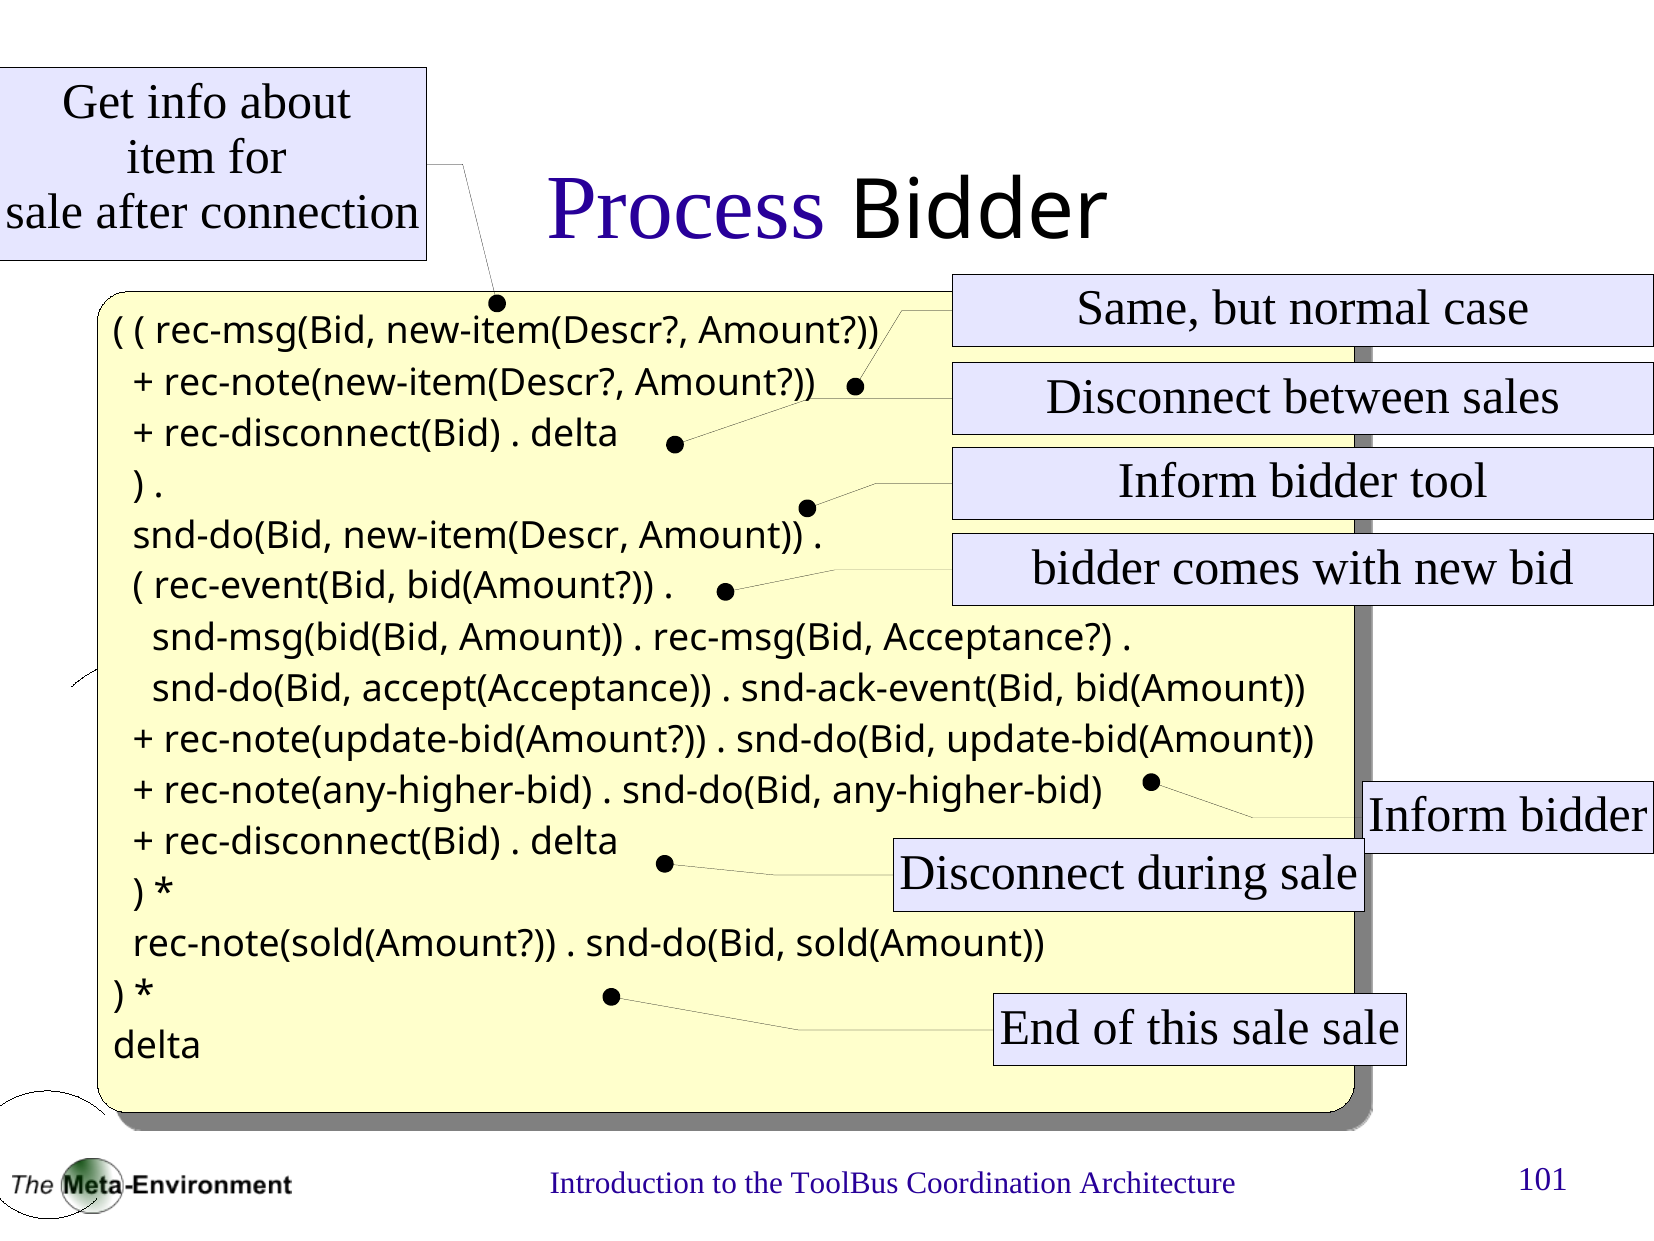

# Process Bidder
 ( ( rec-msg(Bid, new-item(Descr?, Amount?))
 + rec-note(new-item(Descr?, Amount?))
 + rec-disconnect(Bid) . delta
 ) .
 snd-do(Bid, new-item(Descr, Amount)) .
 ( rec-event(Bid, bid(Amount?)) .
 snd-msg(bid(Bid, Amount)) . rec-msg(Bid, Acceptance?) .
 snd-do(Bid, accept(Acceptance)) . snd-ack-event(Bid, bid(Amount))
 + rec-note(update-bid(Amount?)) . snd-do(Bid, update-bid(Amount))
 + rec-note(any-higher-bid) . snd-do(Bid, any-higher-bid)
 + rec-disconnect(Bid) . delta
 ) *
 rec-note(sold(Amount?)) . snd-do(Bid, sold(Amount))
 ) *
 delta